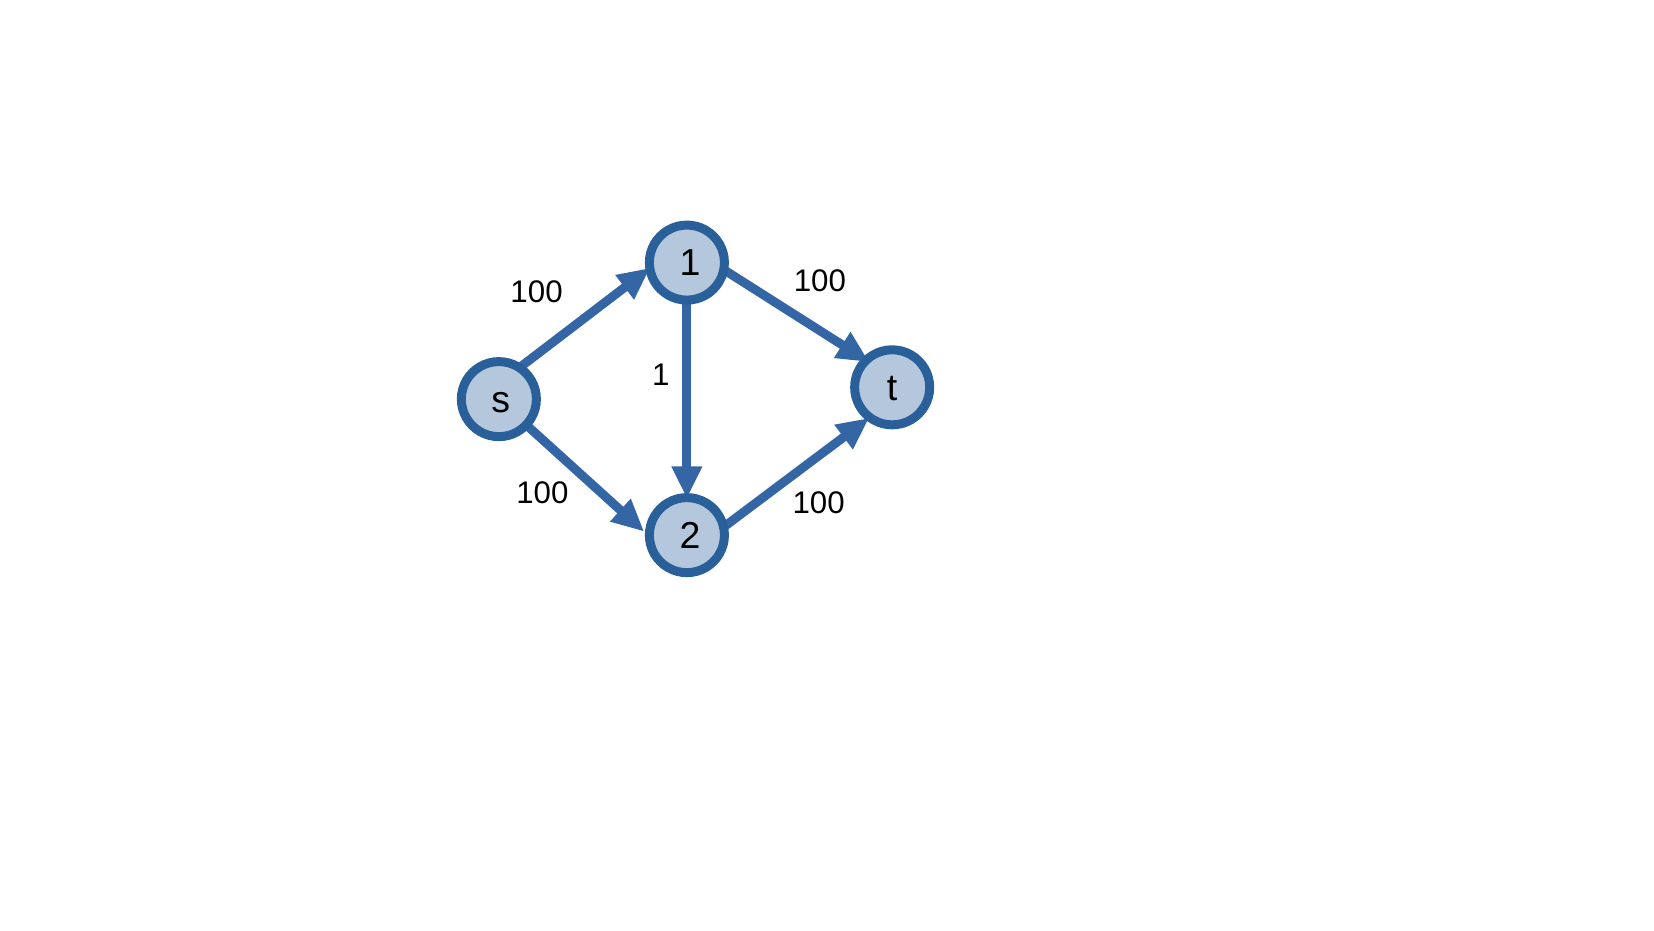

1
100
100
1
t
s
100
100
2